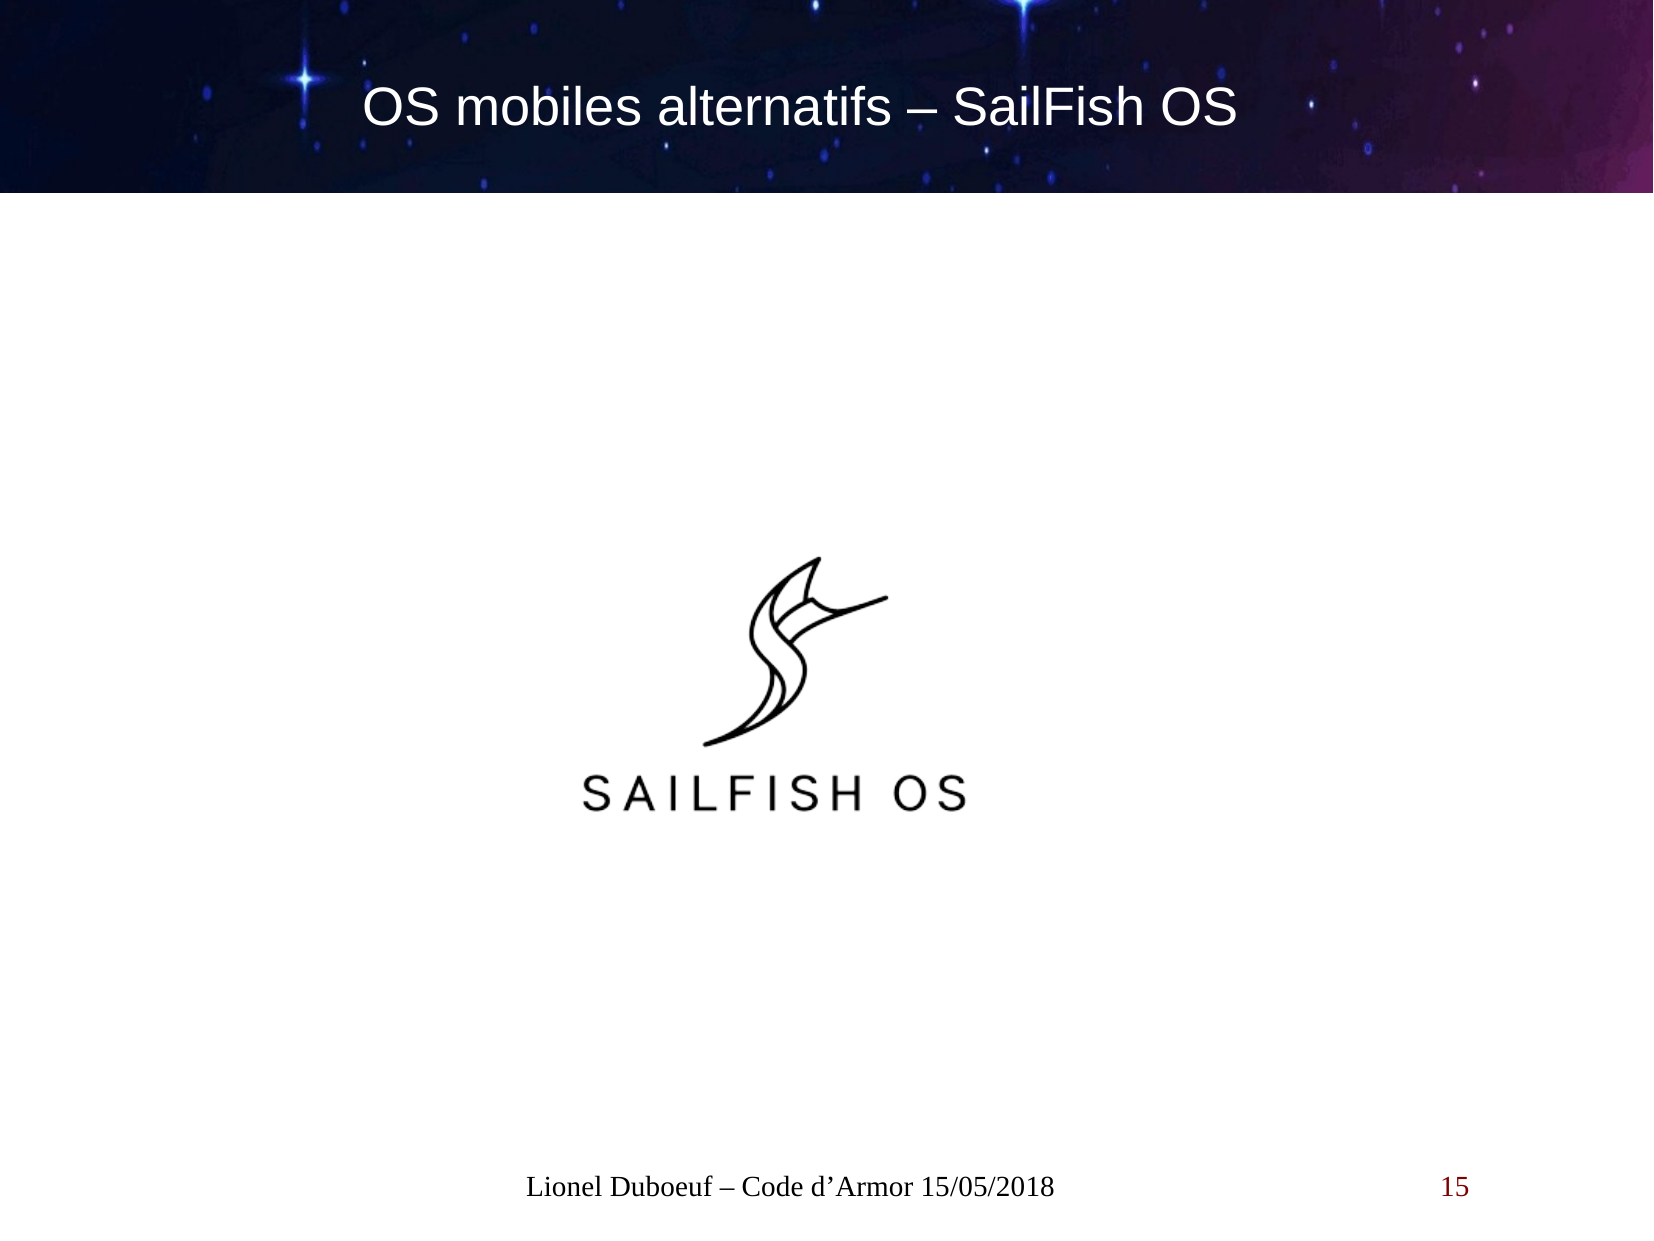

# OS mobiles alternatifs – SailFish OS
15